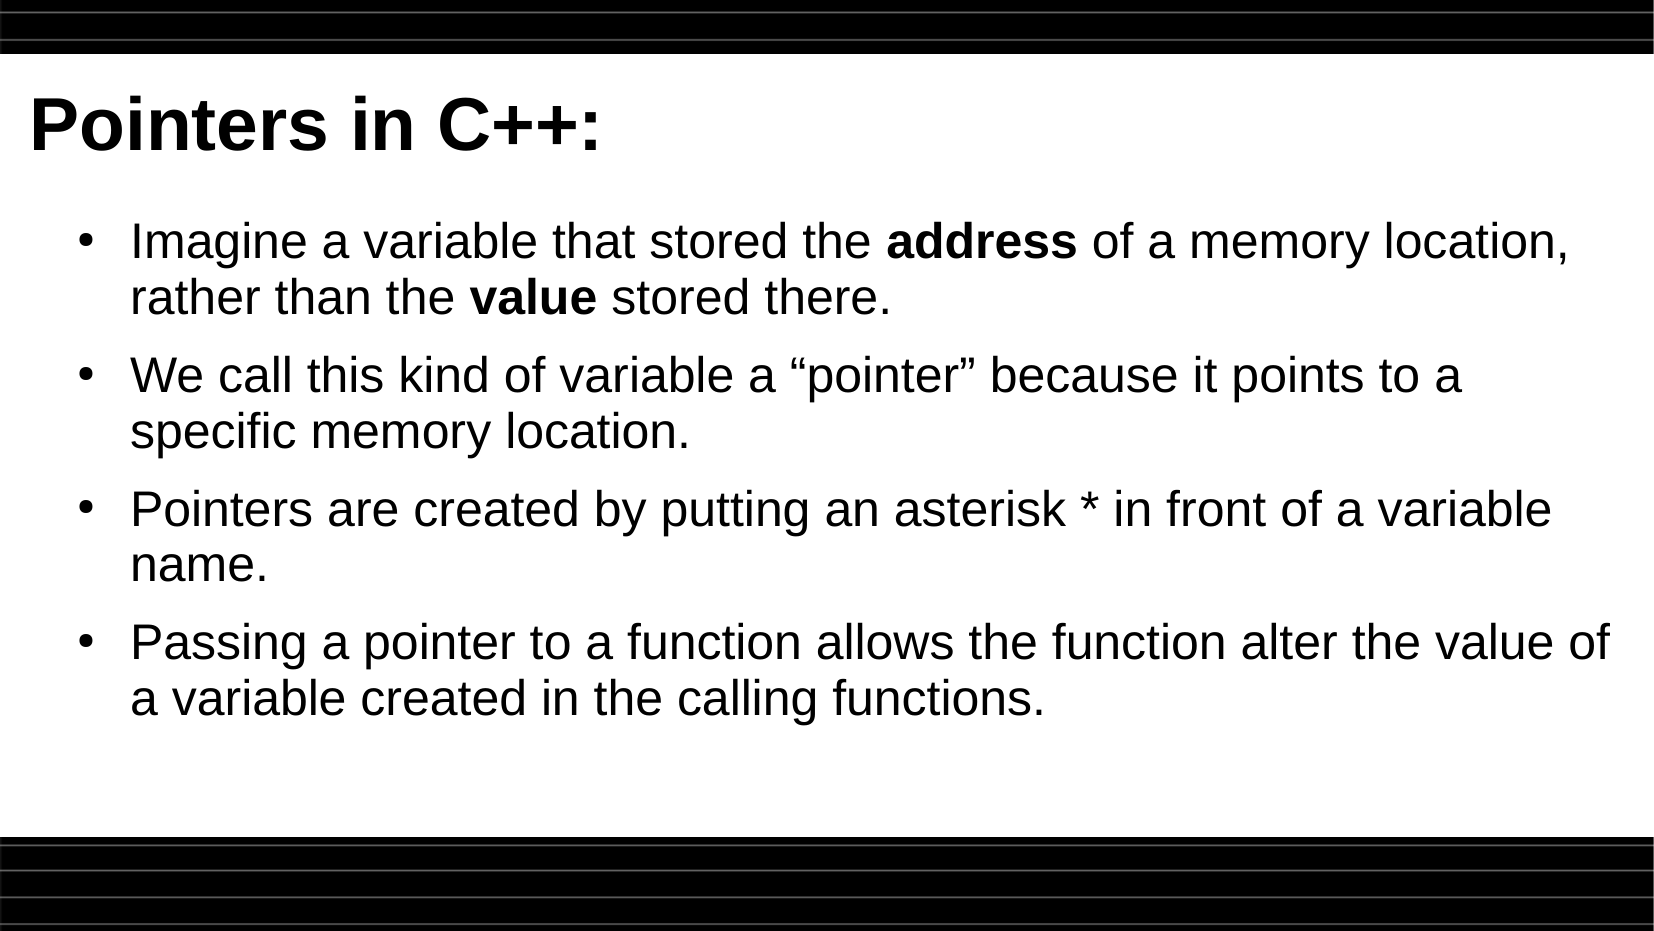

Pointers in C++:
# Imagine a variable that stored the address of a memory location, rather than the value stored there.
We call this kind of variable a “pointer” because it points to a specific memory location.
Pointers are created by putting an asterisk * in front of a variable name.
Passing a pointer to a function allows the function alter the value of a variable created in the calling functions.